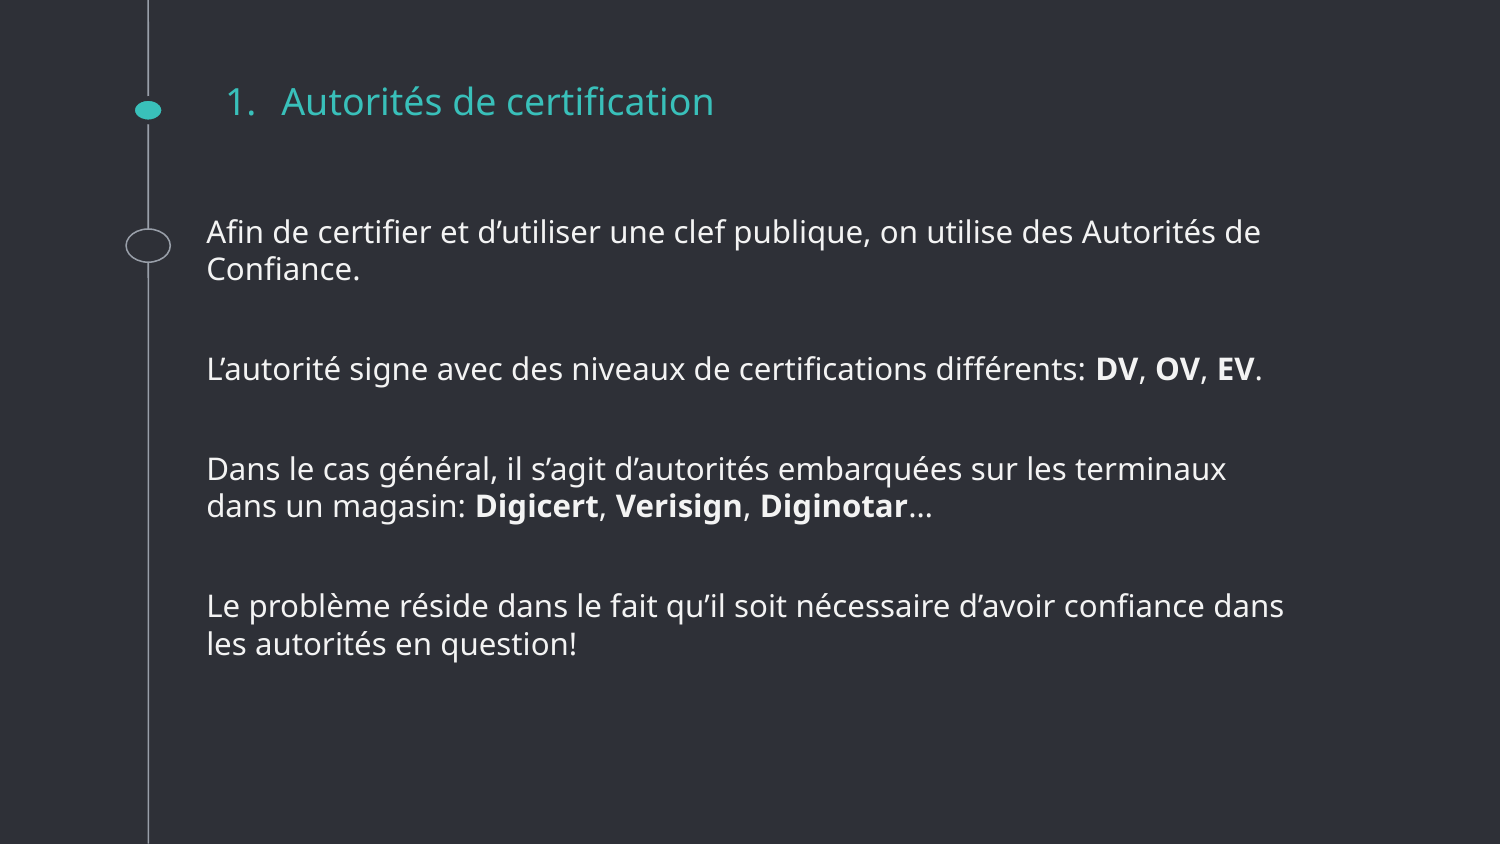

# Autorités de certification
Afin de certifier et d’utiliser une clef publique, on utilise des Autorités de Confiance.
L’autorité signe avec des niveaux de certifications différents: DV, OV, EV.
Dans le cas général, il s’agit d’autorités embarquées sur les terminaux dans un magasin: Digicert, Verisign, Diginotar…
Le problème réside dans le fait qu’il soit nécessaire d’avoir confiance dans les autorités en question!